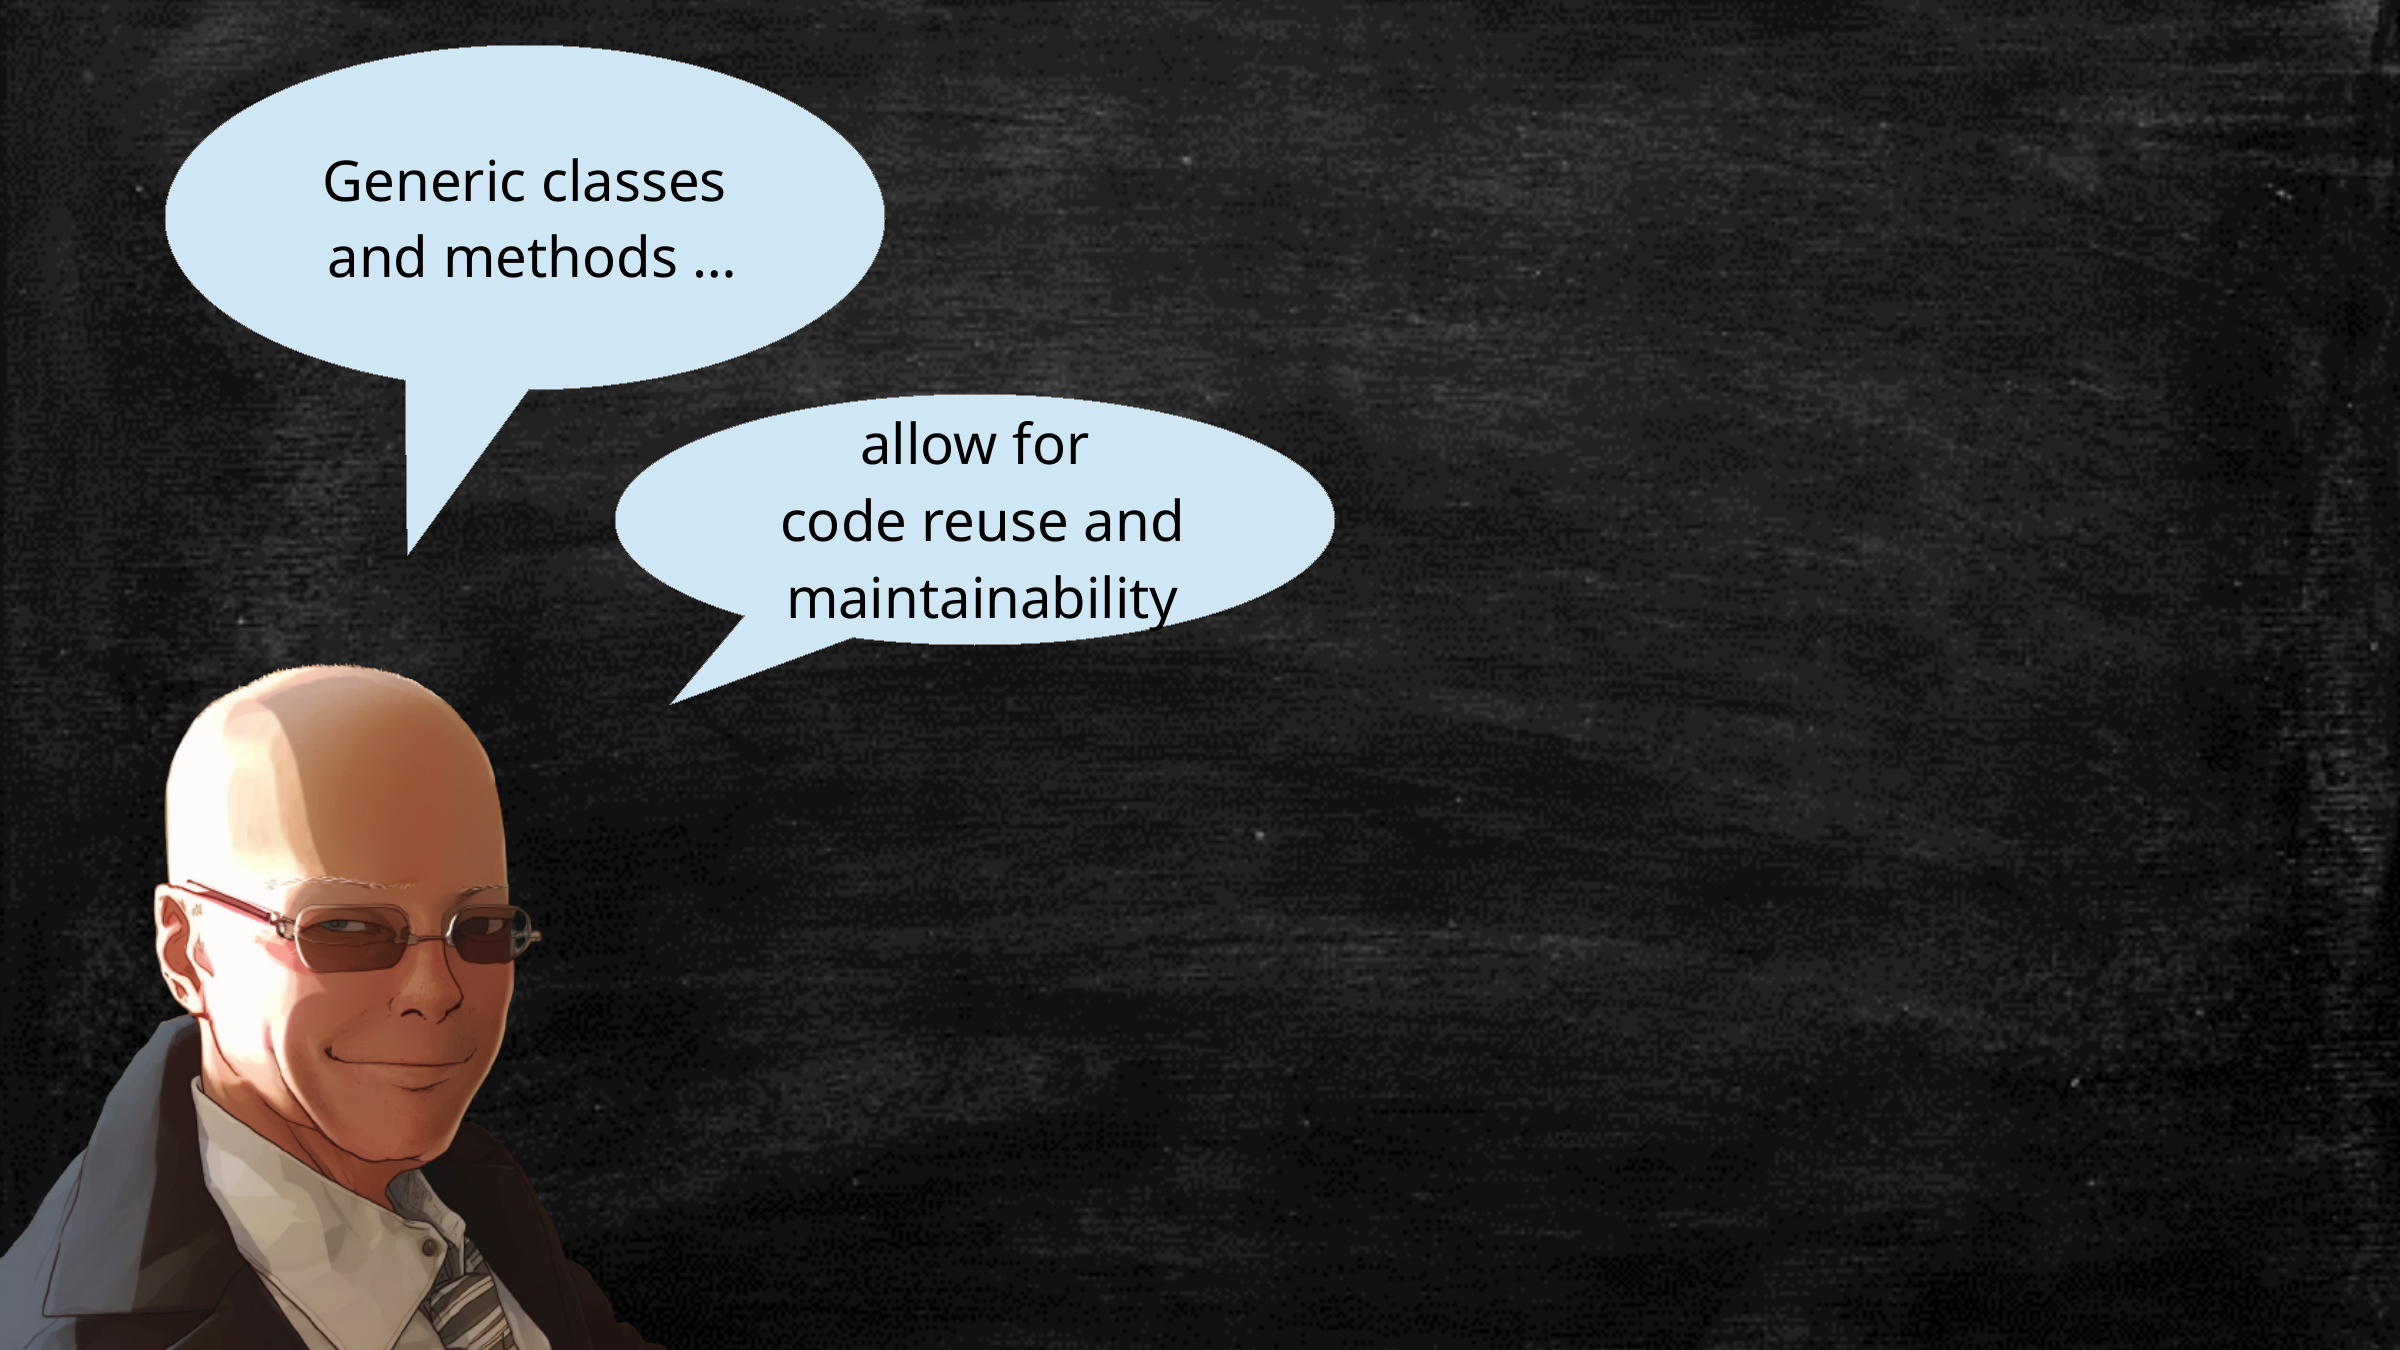

Generic classes
 and methods …
allow for
 code reuse and
 maintainability